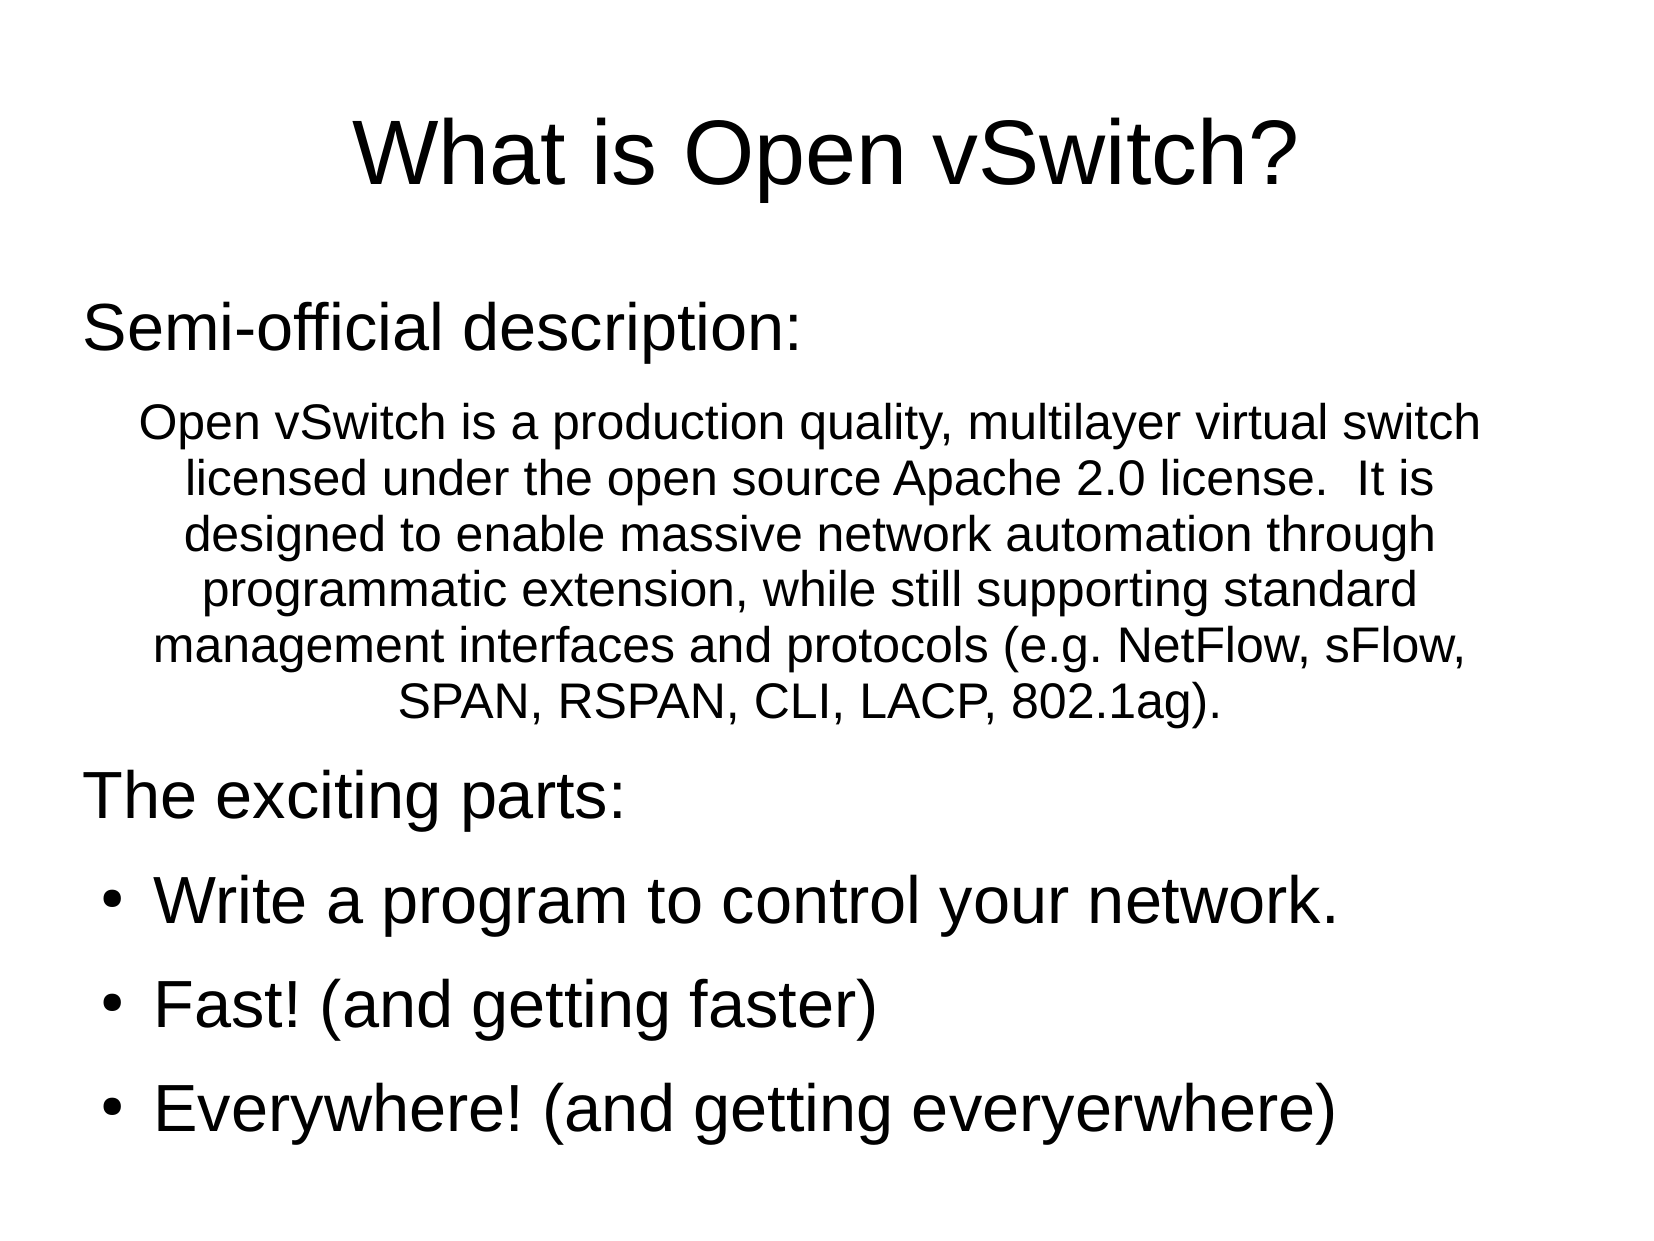

# What is Open vSwitch?
Semi-official description:
Open vSwitch is a production quality, multilayer virtual switch licensed under the open source Apache 2.0 license. It is designed to enable massive network automation through programmatic extension, while still supporting standard management interfaces and protocols (e.g. NetFlow, sFlow, SPAN, RSPAN, CLI, LACP, 802.1ag).
The exciting parts:
Write a program to control your network.
Fast! (and getting faster)
Everywhere! (and getting everyerwhere)